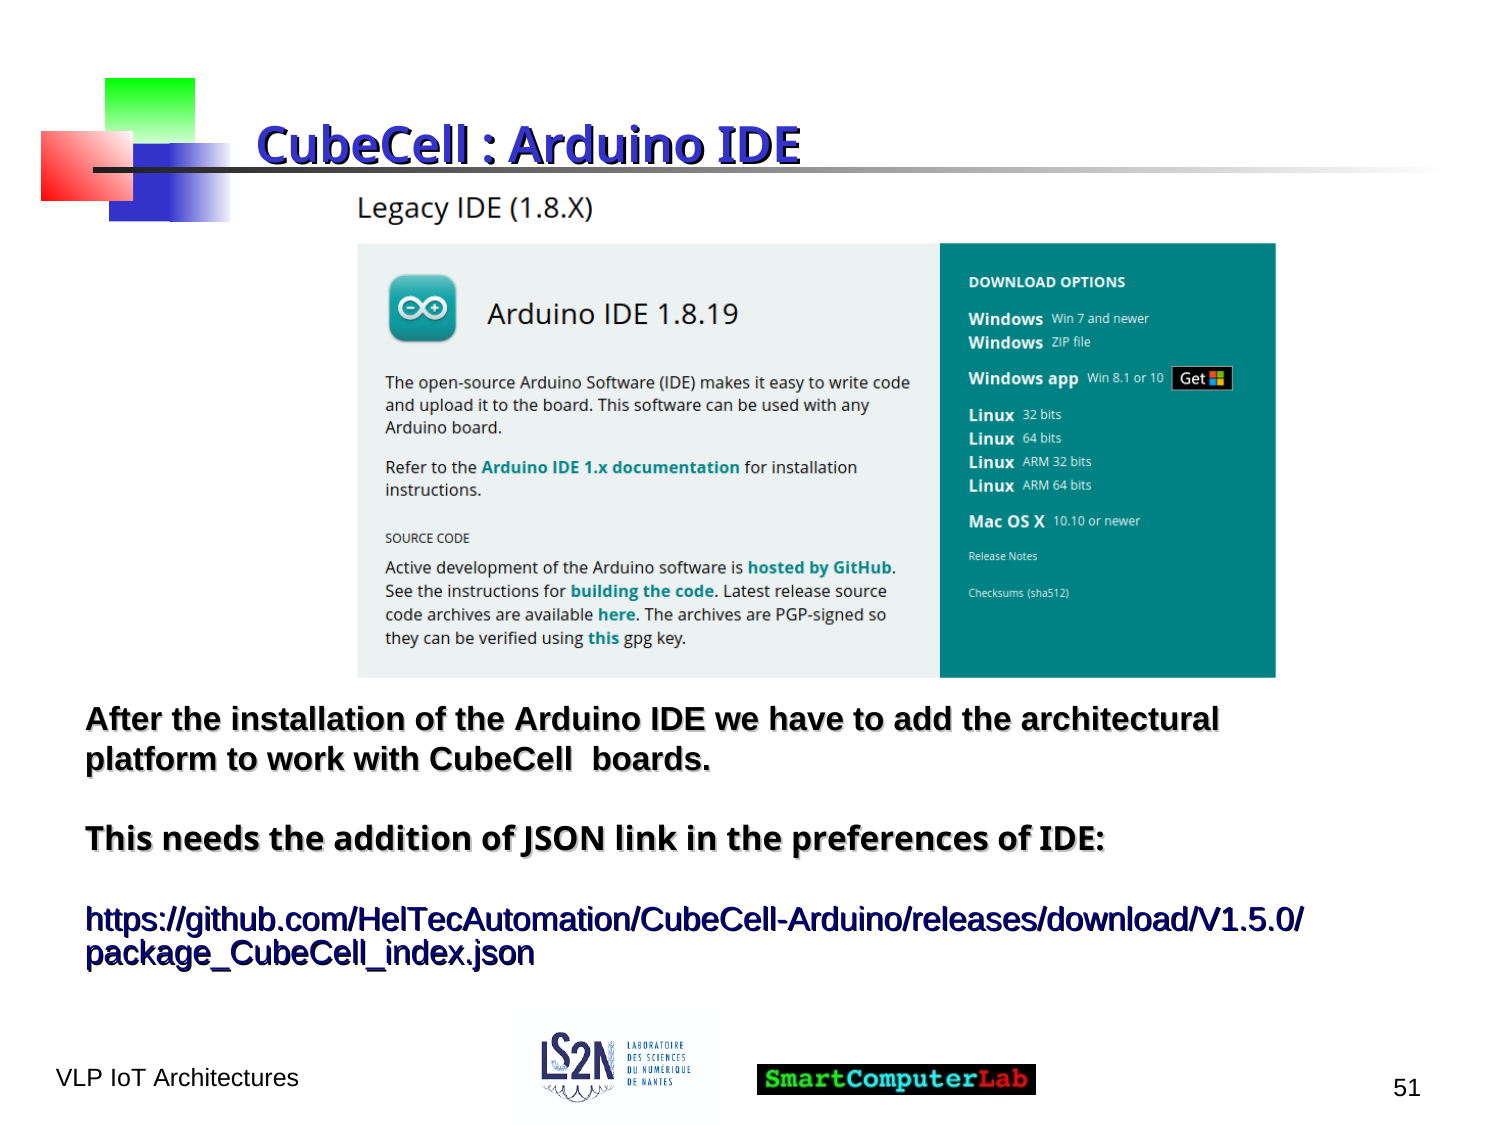

# CubeCell : Arduino IDE
After the installation of the Arduino IDE we have to add the architectural platform to work with CubeCell boards.
This needs the addition of JSON link in the preferences of IDE:
https://github.com/HelTecAutomation/CubeCell-Arduino/releases/download/V1.5.0/package_CubeCell_index.json
51